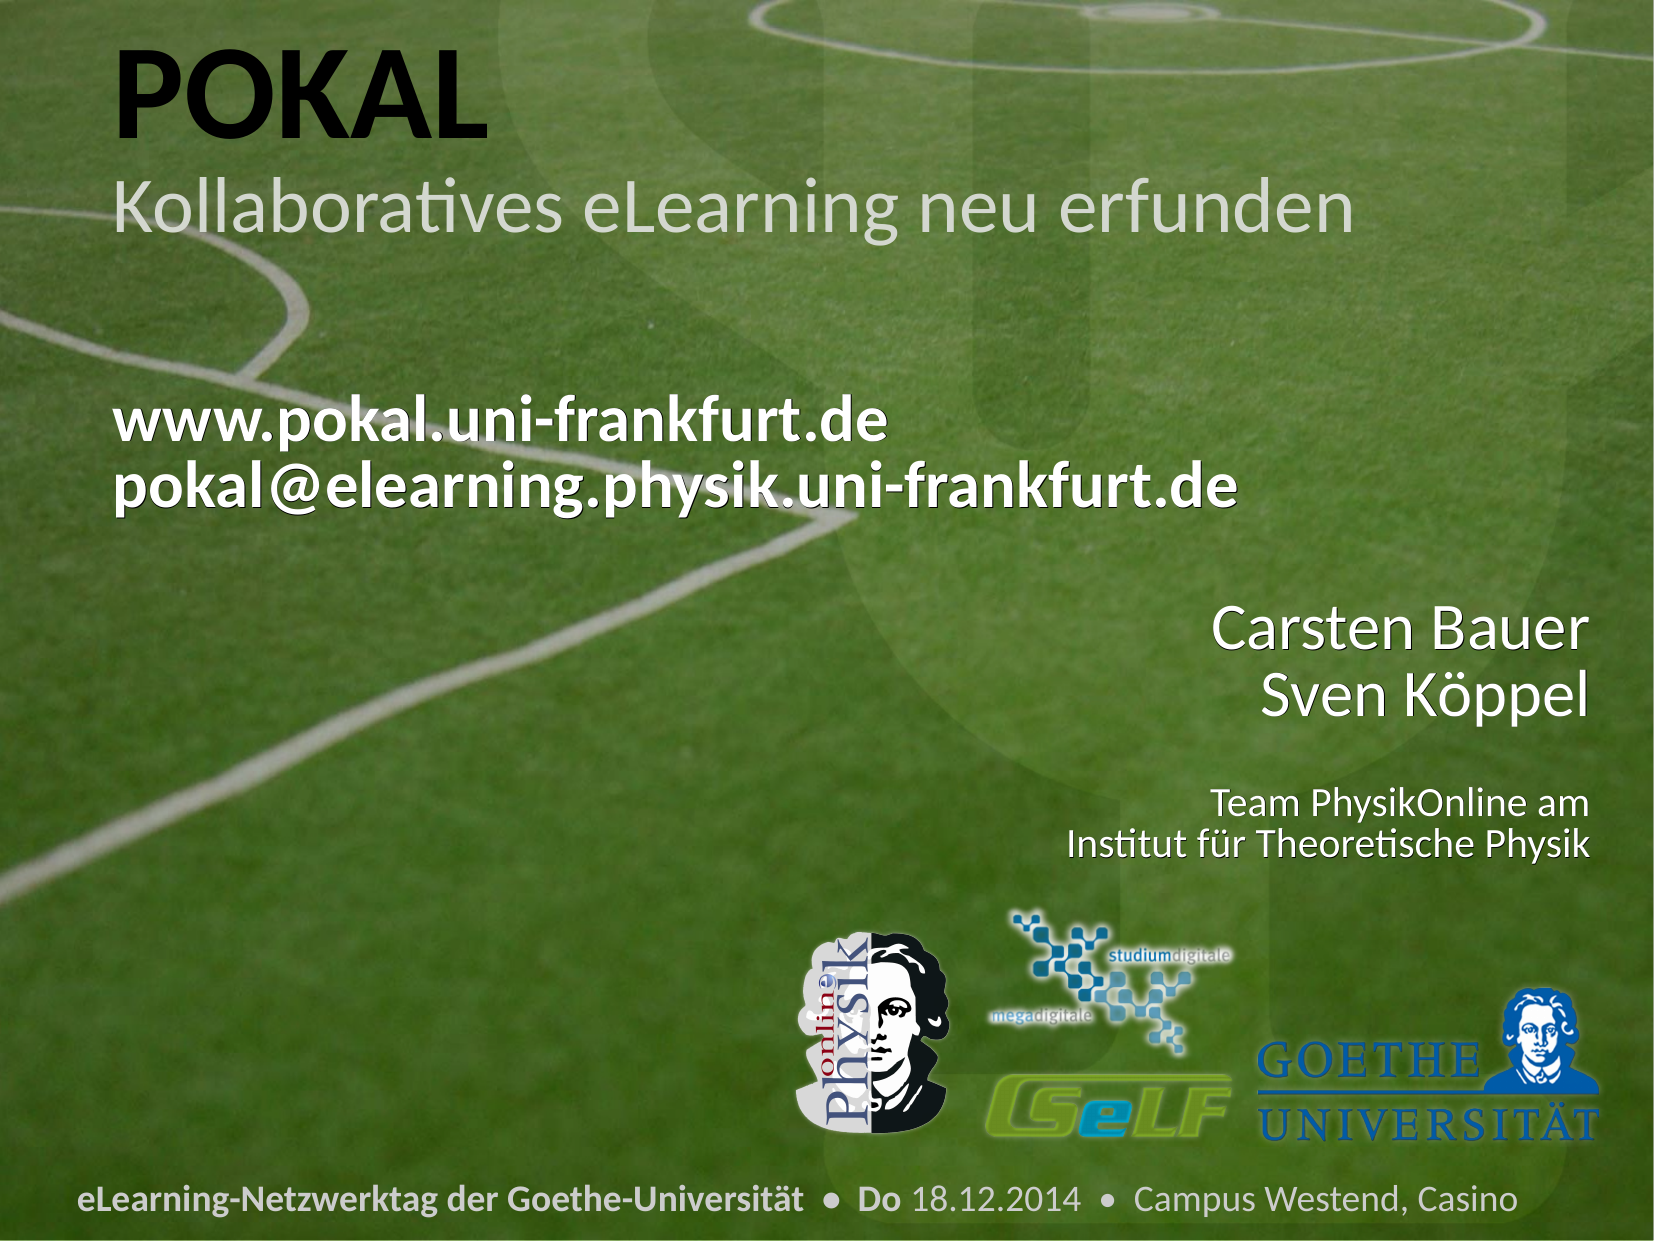

POKAL
Kollaboratives eLearning neu erfunden
www.pokal.uni-frankfurt.de
pokal@elearning.physik.uni-frankfurt.de
Carsten Bauer
Sven Köppel
Team PhysikOnline am
Institut für Theoretische Physik
eLearning-Netzwerktag der Goethe-Universität • Do 18.12.2014 • Campus Westend, Casino